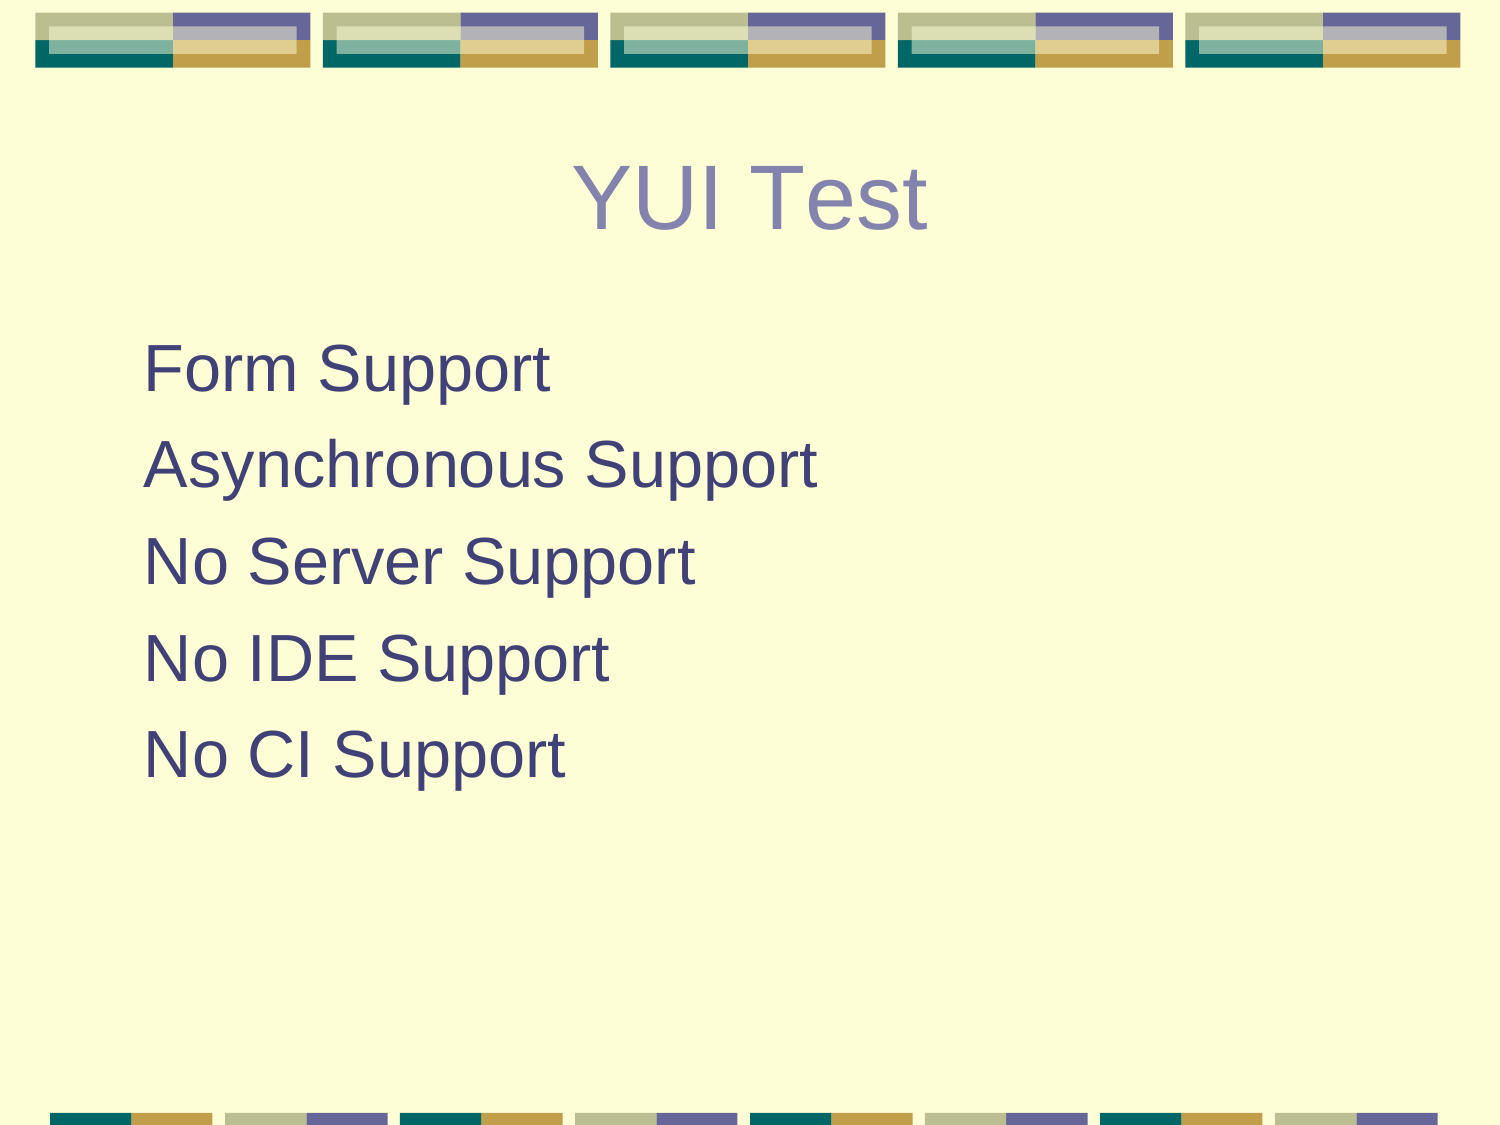

# YUI Test
Form Support
Asynchronous Support
No Server Support
No IDE Support
No CI Support